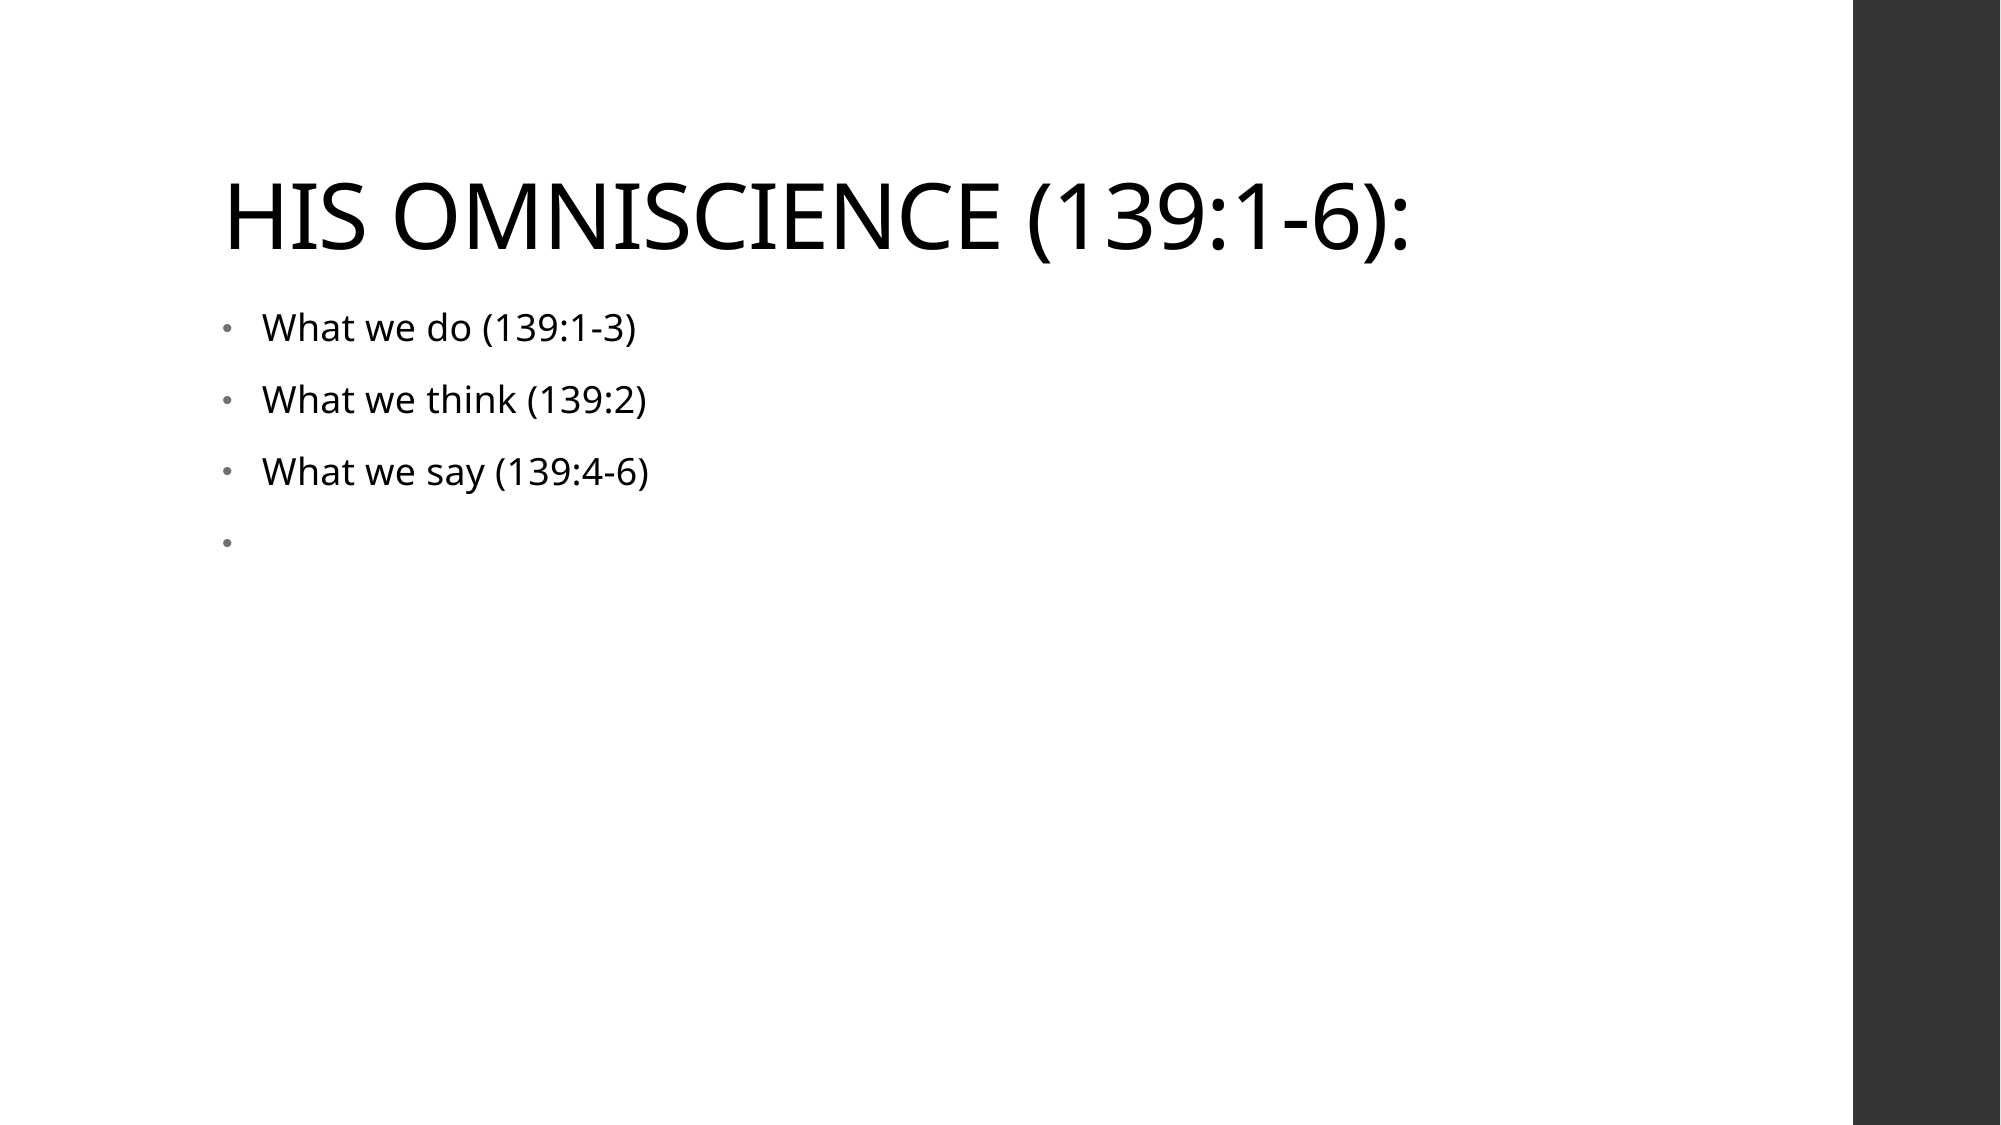

# HIS OMNISCIENCE (139:1-6):
 What we do (139:1-3)
 What we think (139:2)
 What we say (139:4-6)